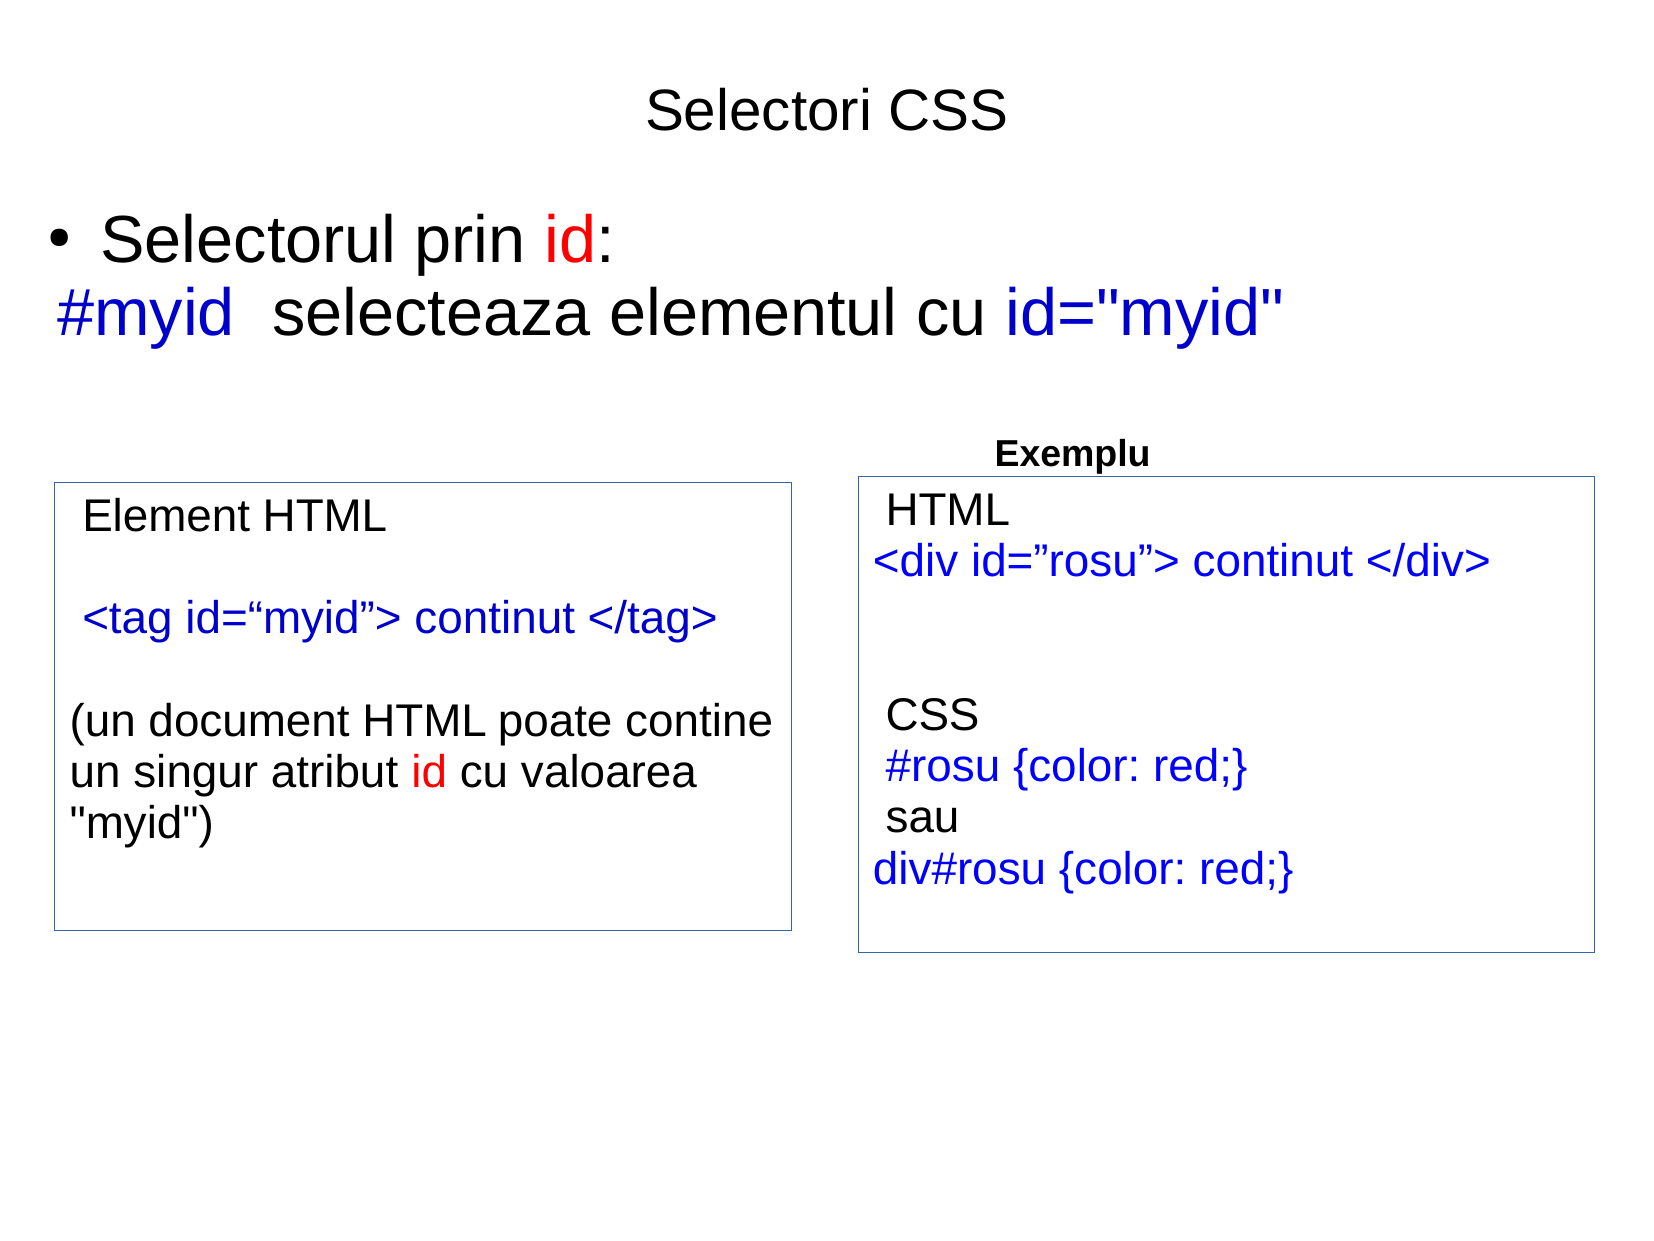

# Selectori CSS
Selectorul prin id:
 #myid selecteaza elementul cu id="myid"
Exemplu
 HTML
<div id=”rosu”> continut </div>
 CSS
 #rosu {color: red;}
 sau
div#rosu {color: red;}
 Element HTML
 <tag id=“myid”> continut </tag>
(un document HTML poate contine un singur atribut id cu valoarea "myid")